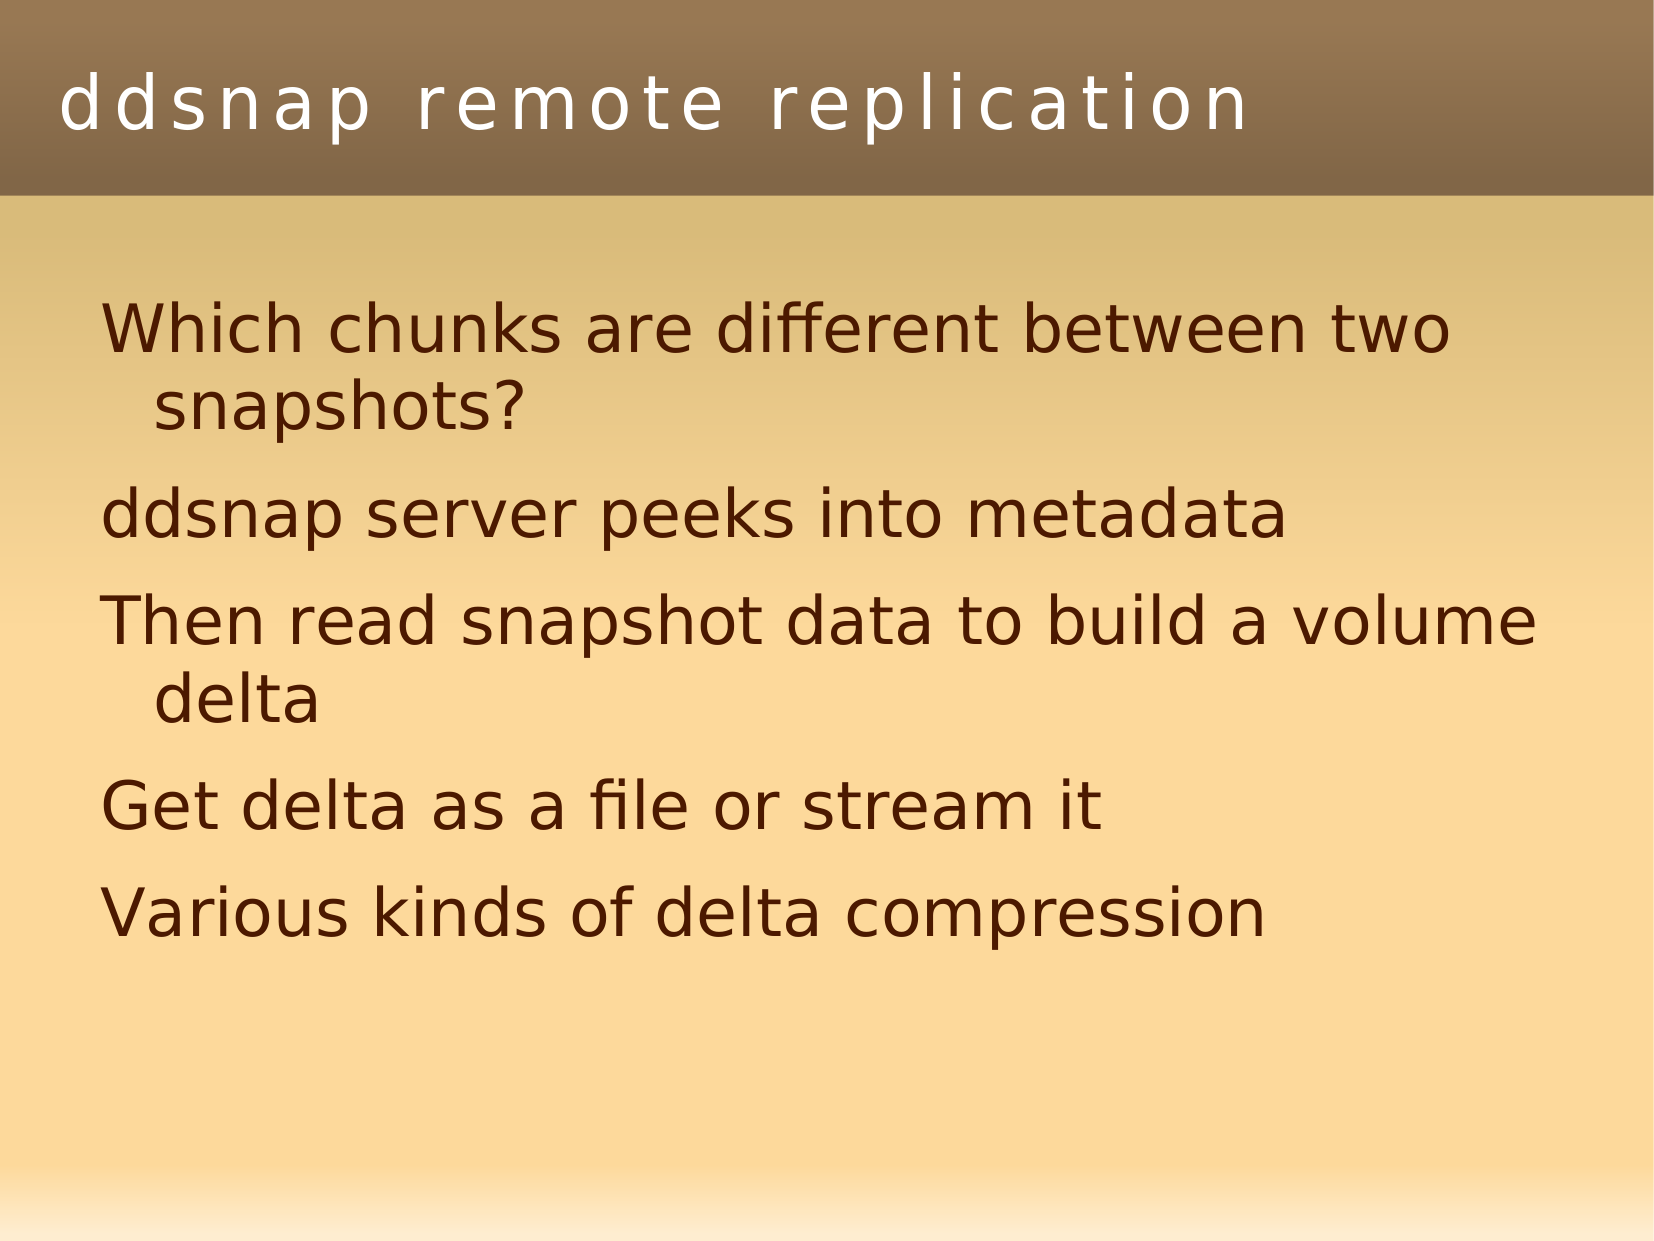

# ddsnap remote replication
Which chunks are different between two snapshots?
ddsnap server peeks into metadata
Then read snapshot data to build a volume delta
Get delta as a file or stream it
Various kinds of delta compression